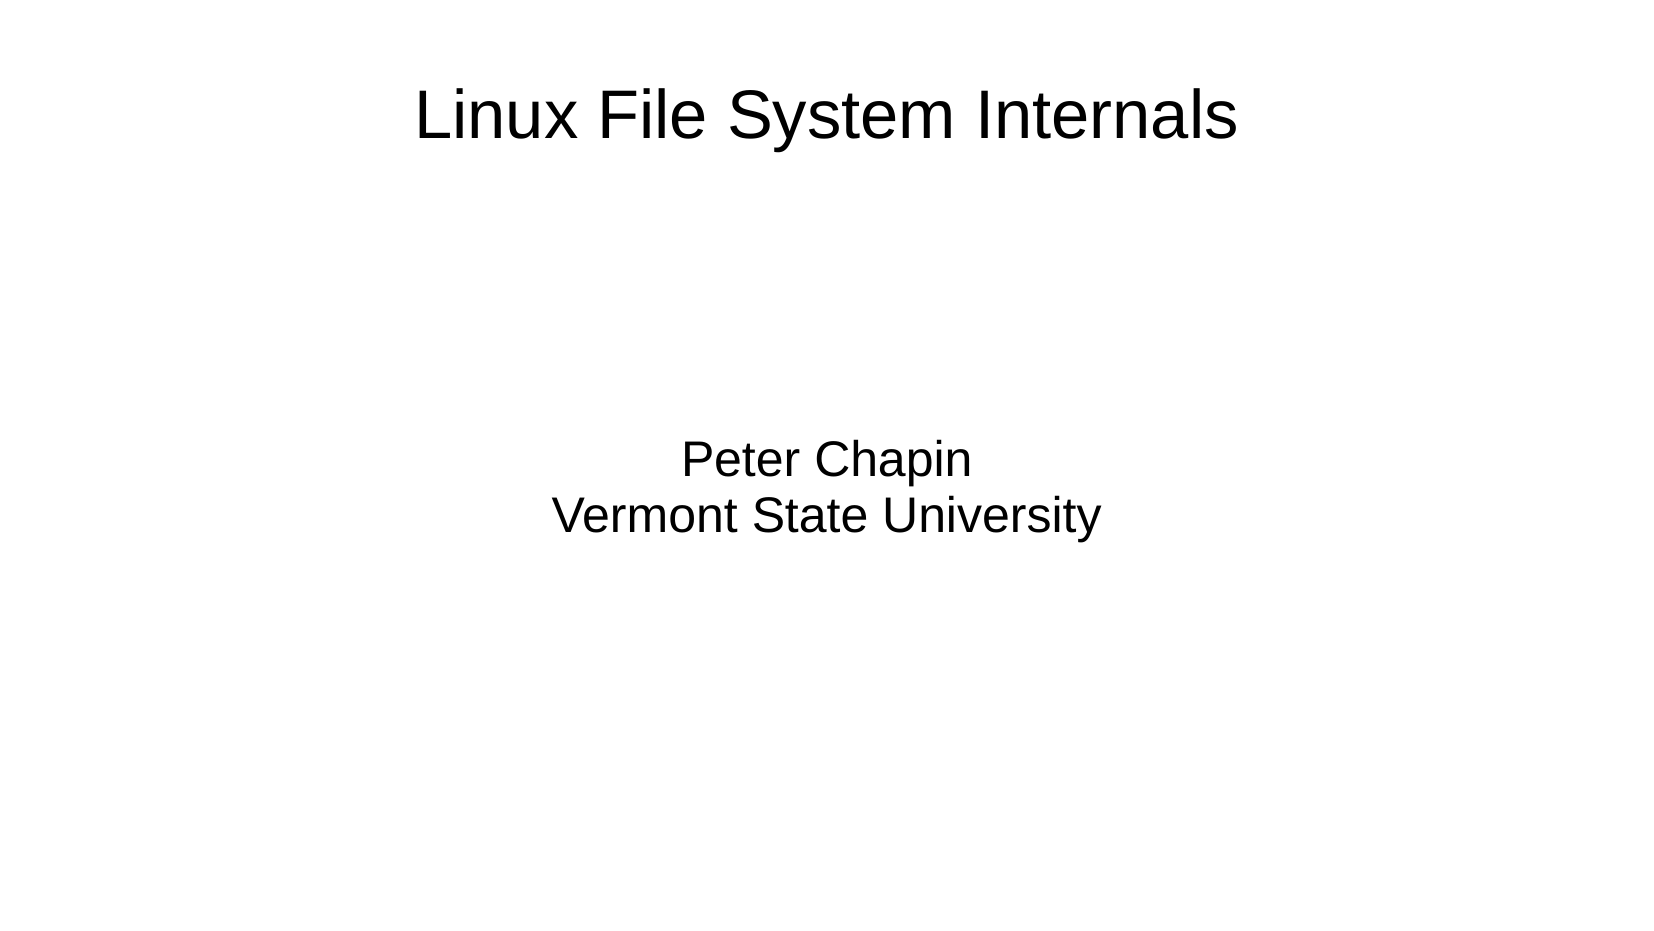

# Linux File System Internals
Peter Chapin
Vermont State University